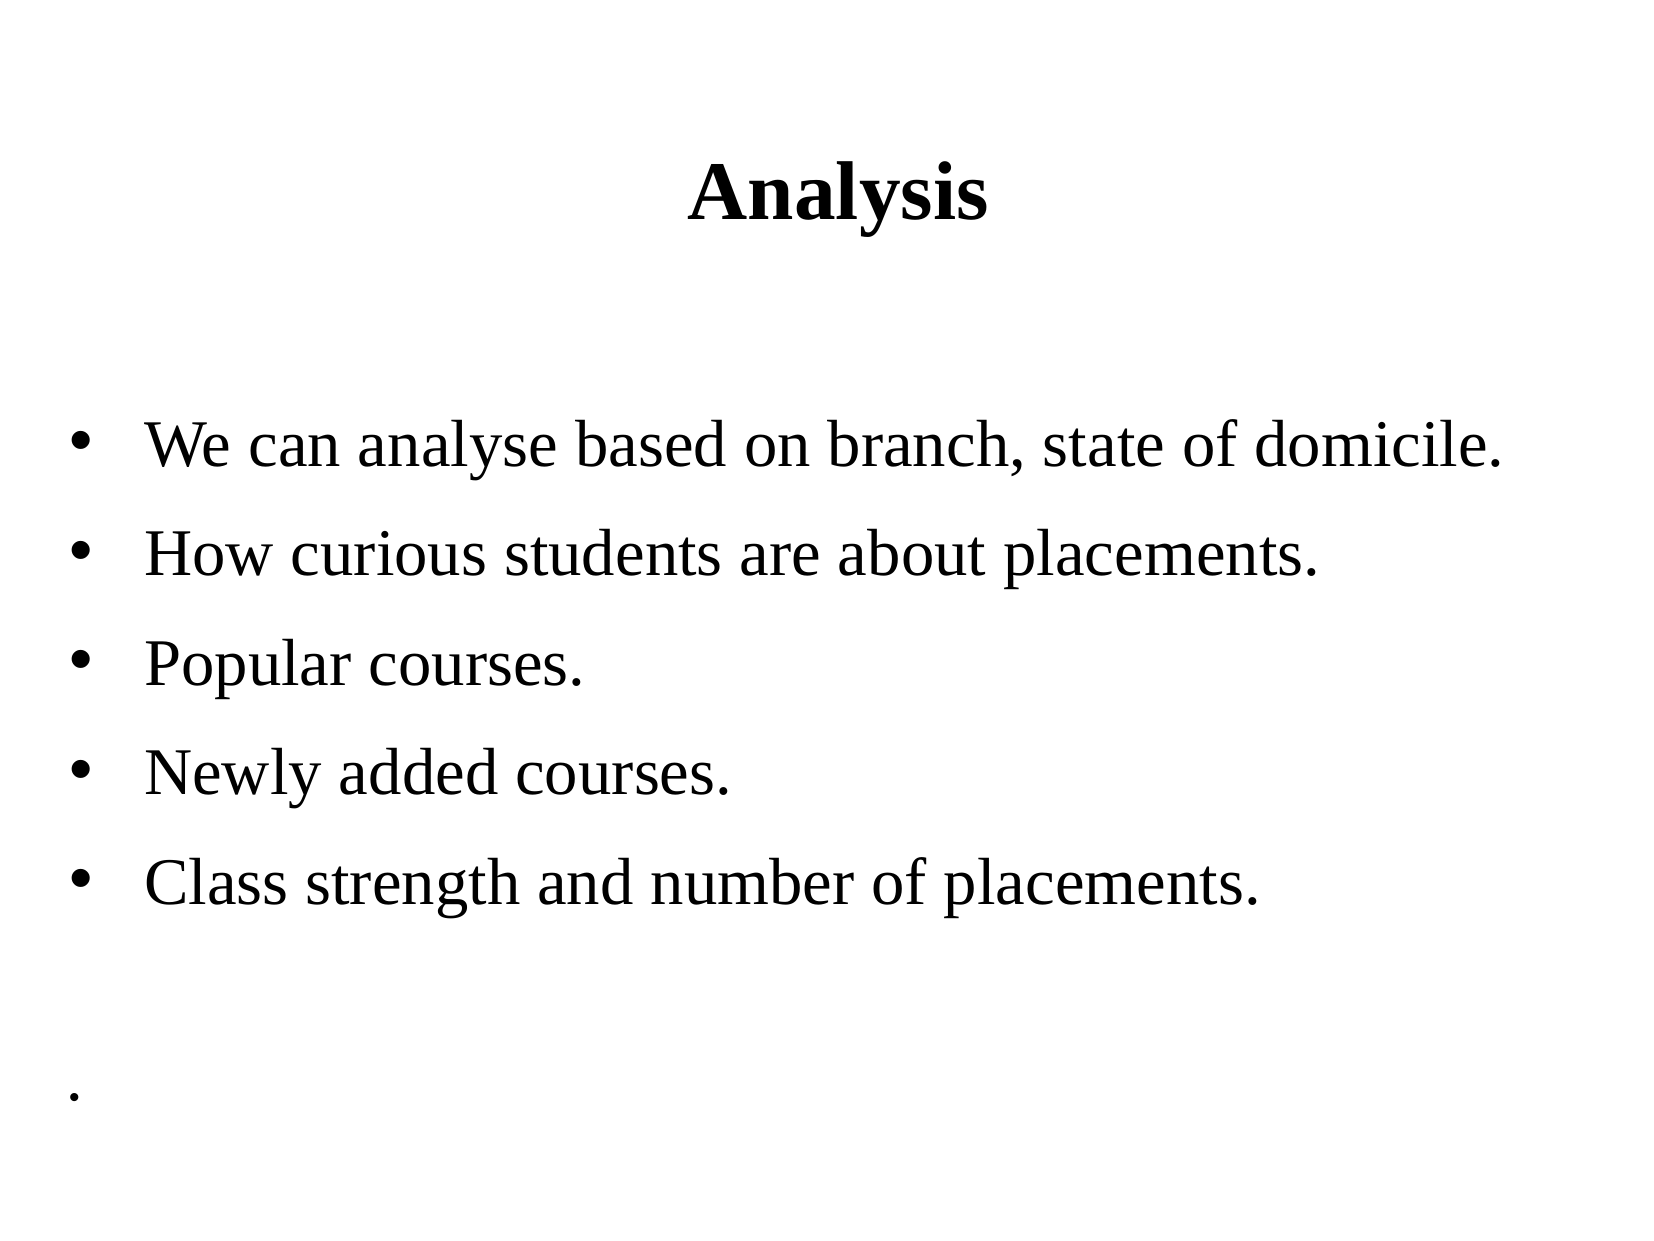

# Analysis
We can analyse based on branch, state of domicile.
How curious students are about placements.
Popular courses.
Newly added courses.
Class strength and number of placements.